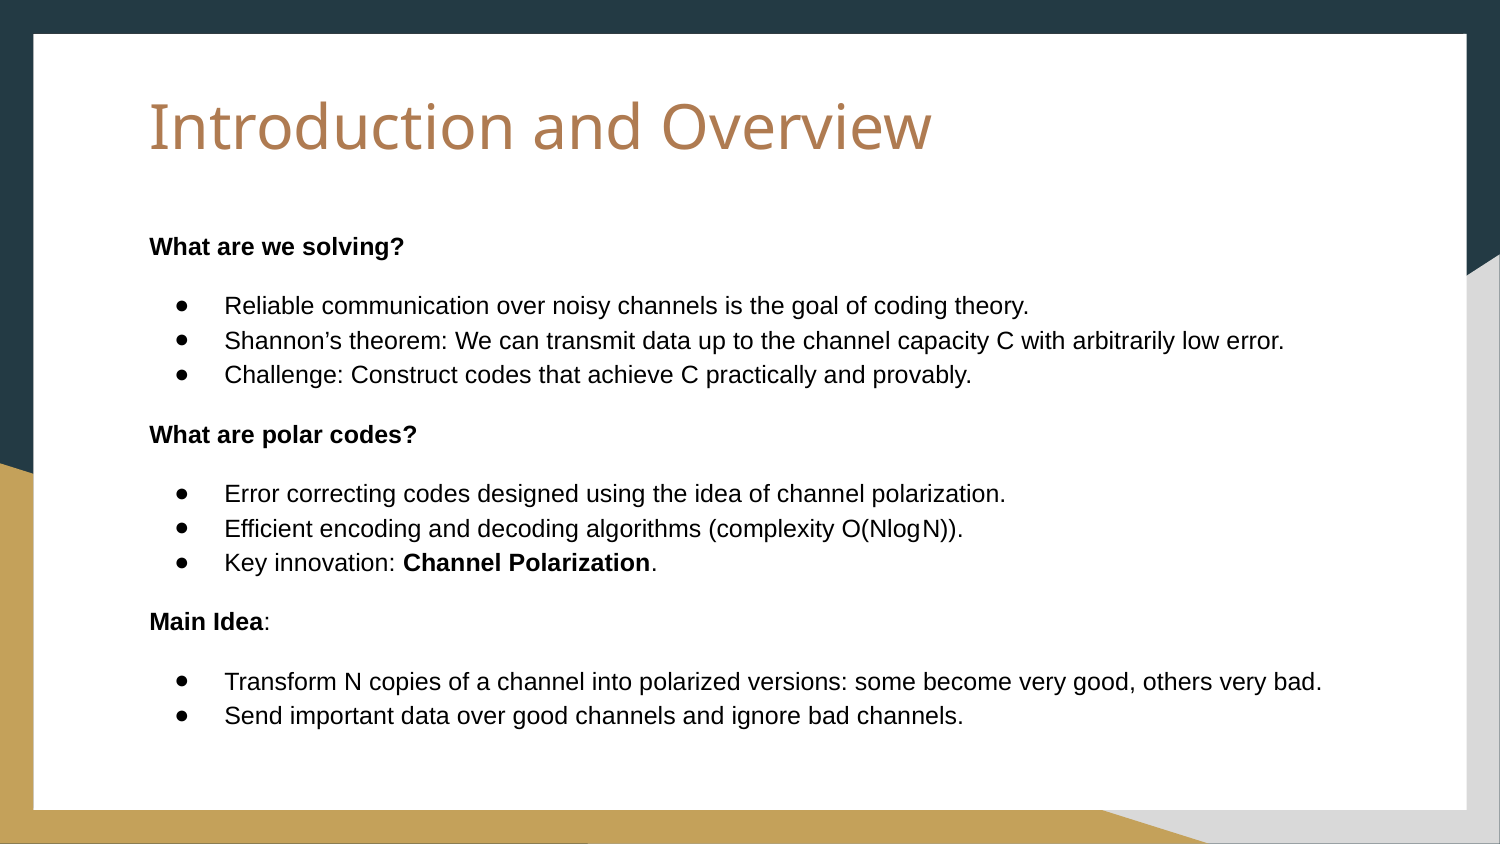

# Introduction and Overview
What are we solving?
Reliable communication over noisy channels is the goal of coding theory.
Shannon’s theorem: We can transmit data up to the channel capacity C with arbitrarily low error.
Challenge: Construct codes that achieve C practically and provably.
What are polar codes?
Error correcting codes designed using the idea of channel polarization.
Efficient encoding and decoding algorithms (complexity O(Nlog⁡N)).
Key innovation: Channel Polarization.
Main Idea:
Transform N copies of a channel into polarized versions: some become very good, others very bad.
Send important data over good channels and ignore bad channels.